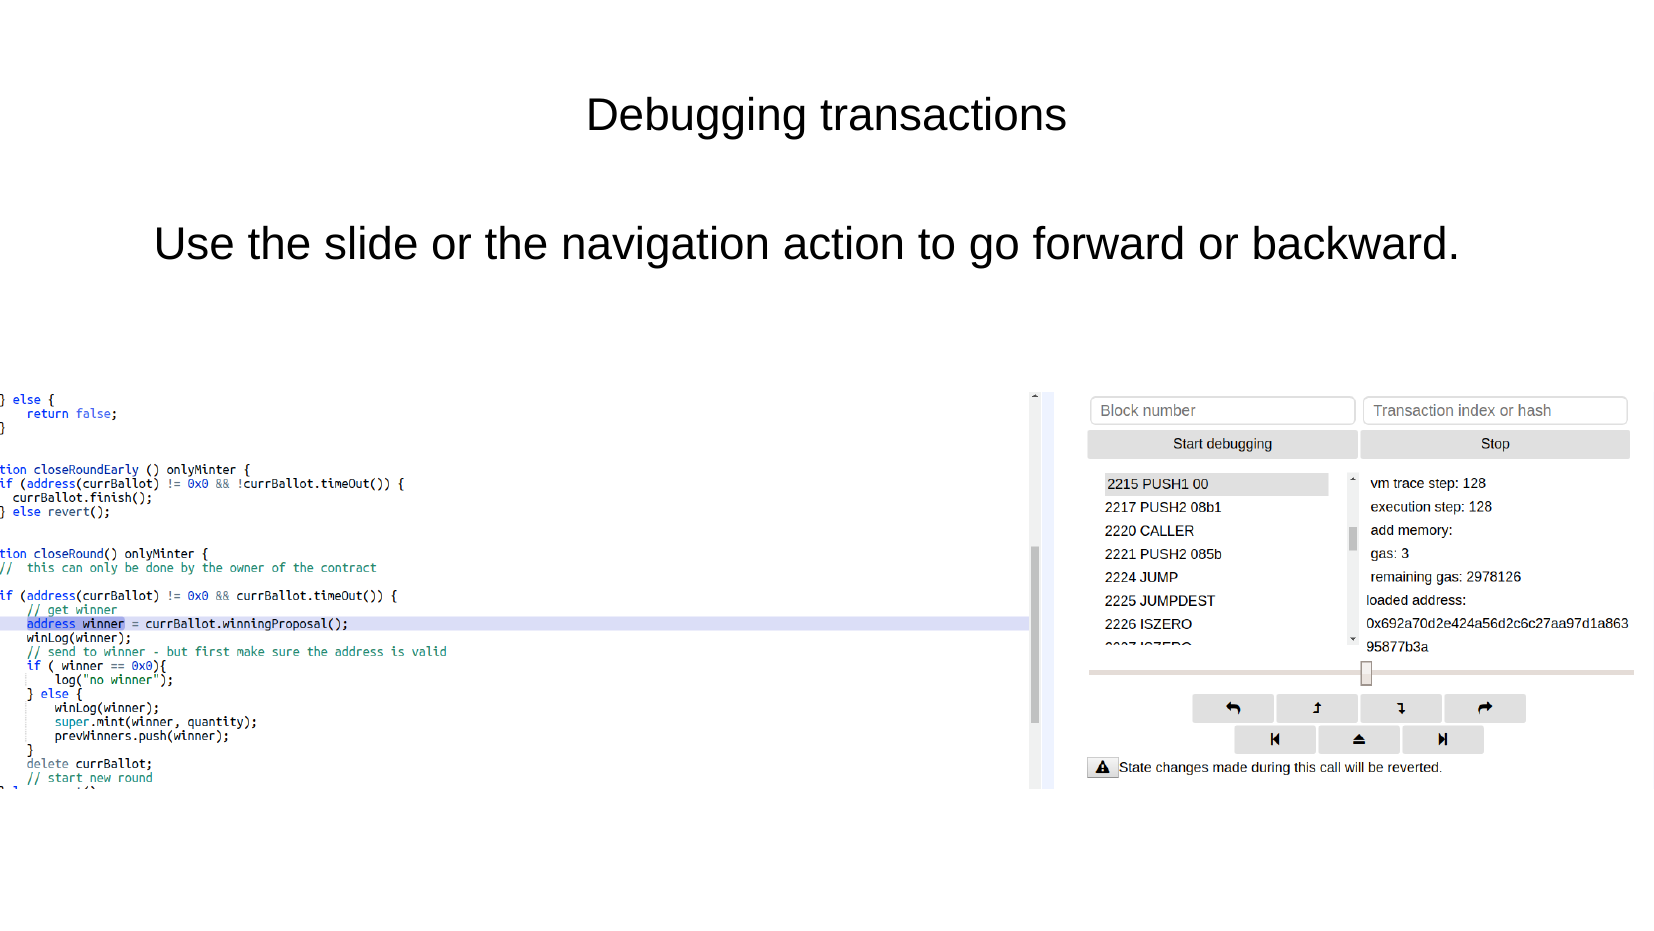

# Debugging transactions
Use the slide or the navigation action to go forward or backward.